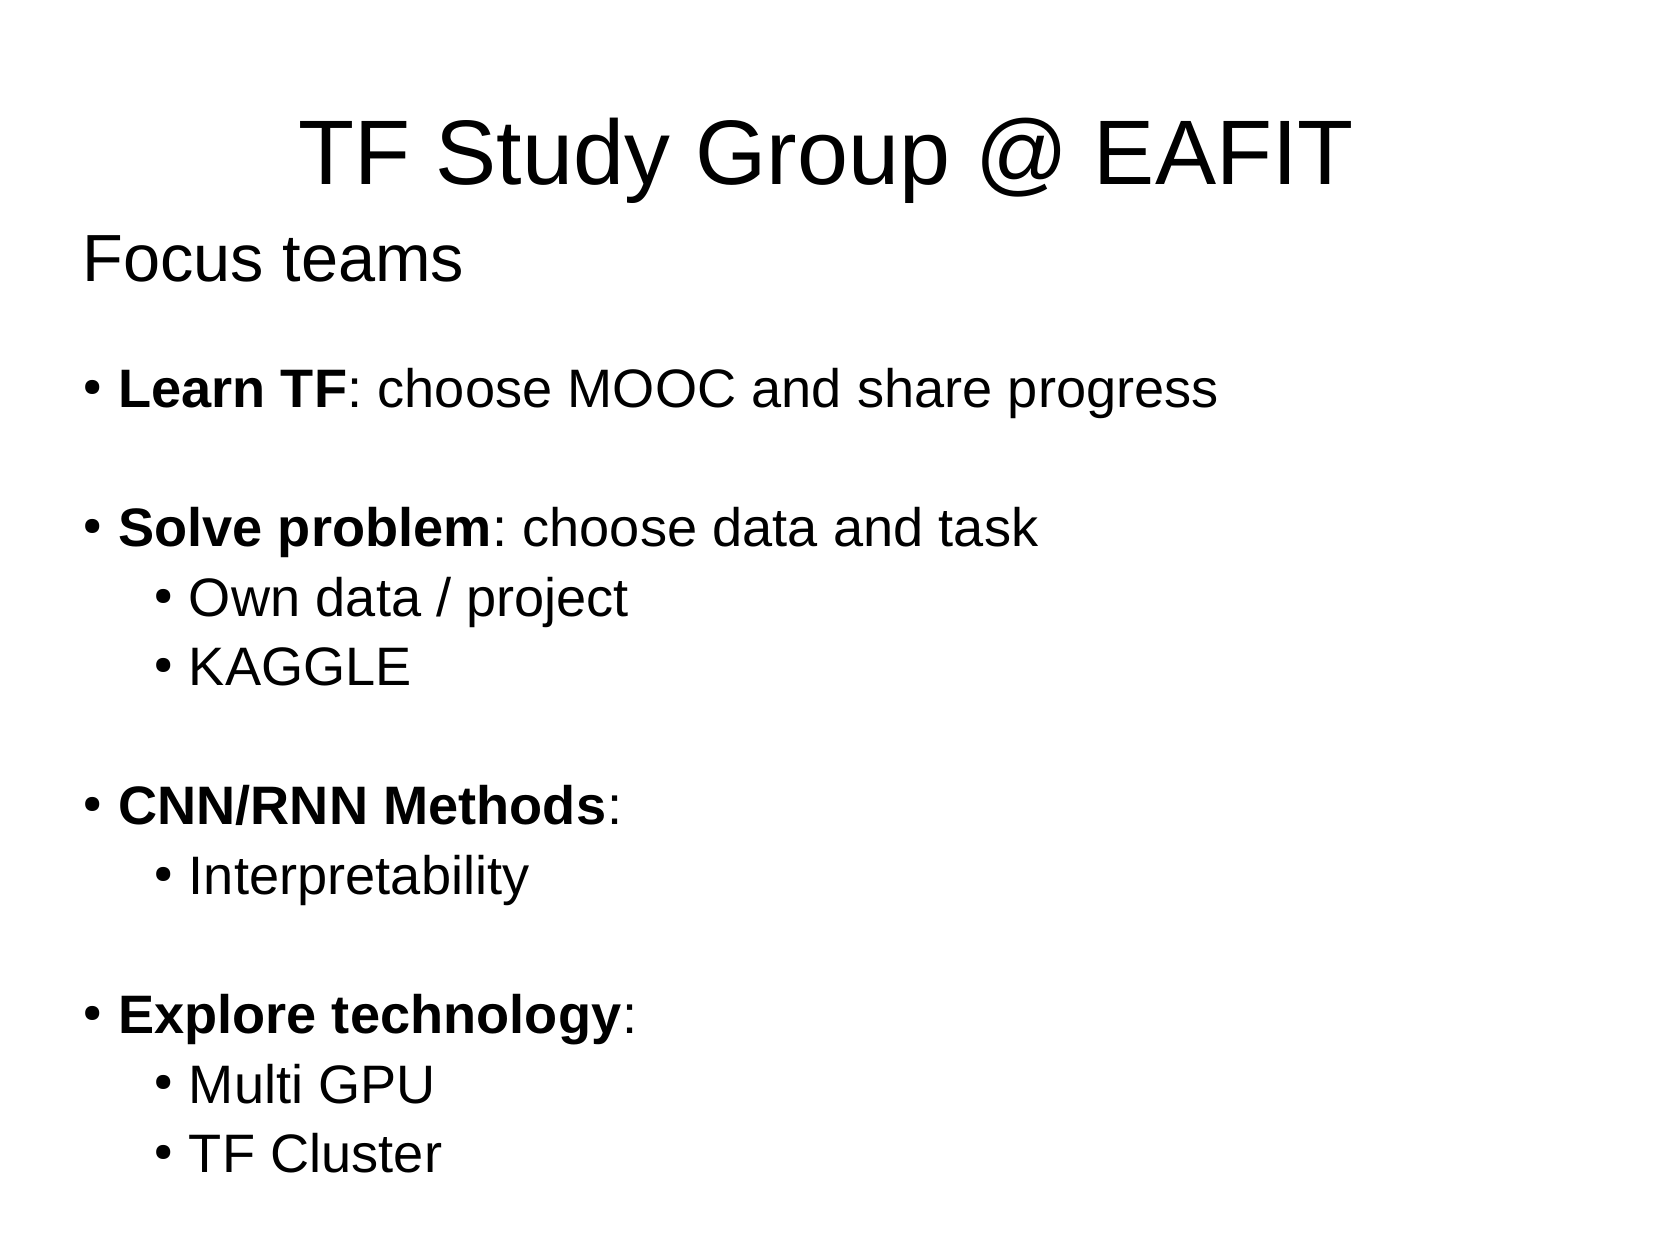

# TF Study Group @ EAFIT
Focus teams
Learn TF: choose MOOC and share progress
Solve problem: choose data and task
Own data / project
KAGGLE
CNN/RNN Methods:
Interpretability
Explore technology:
Multi GPU
TF Cluster